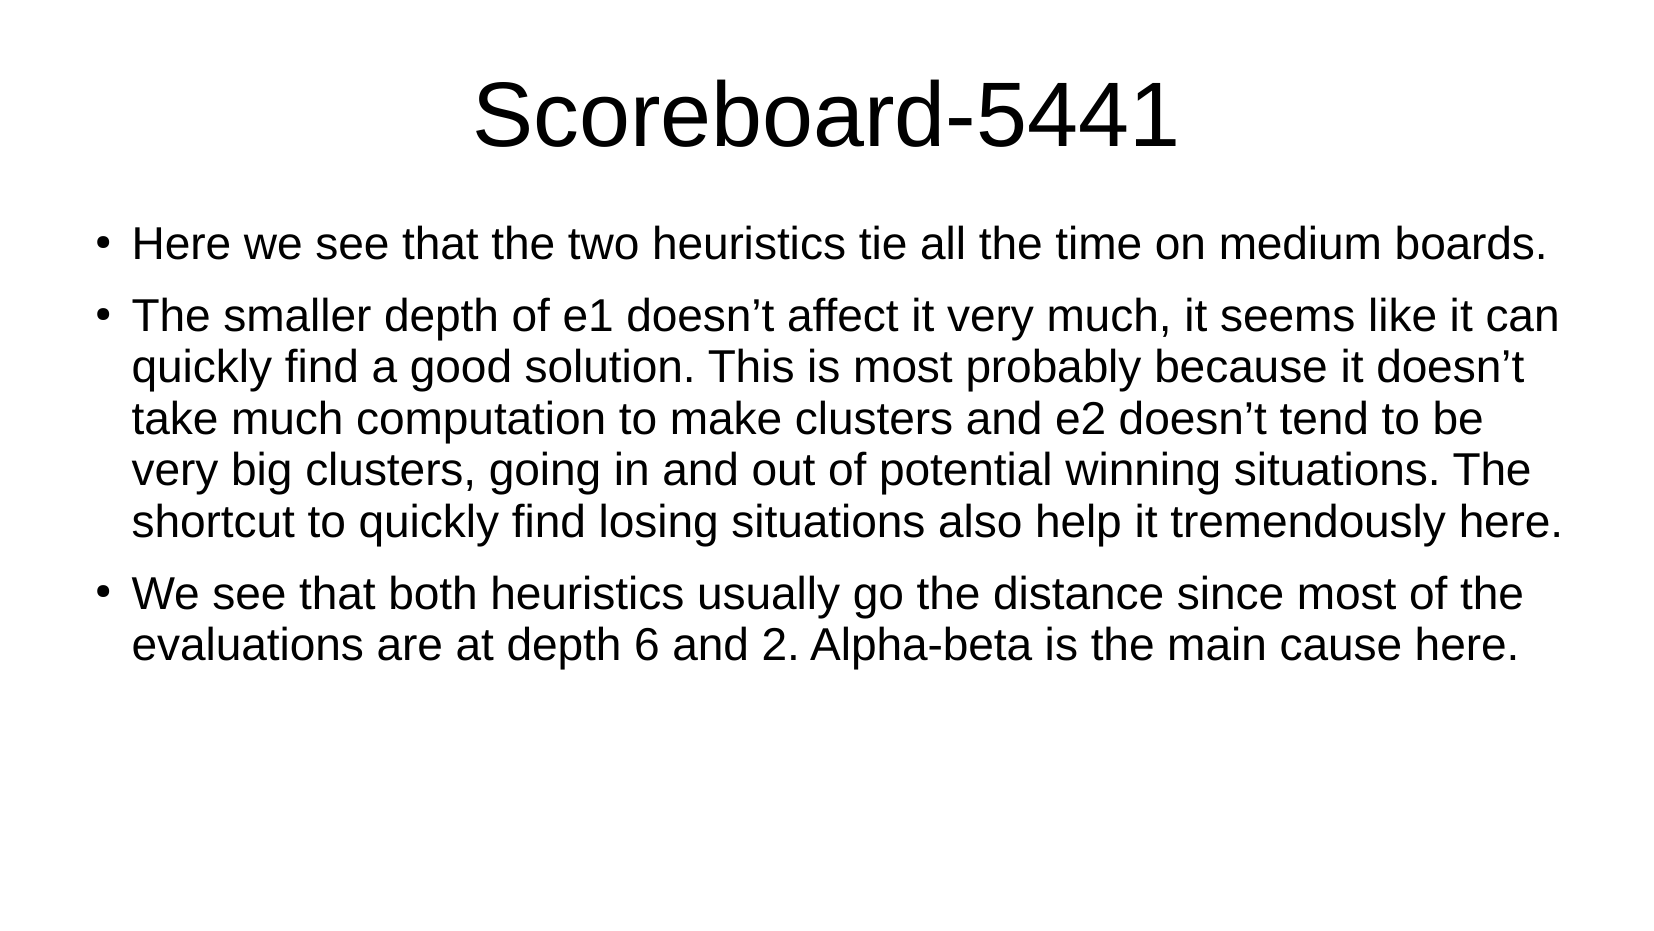

# Scoreboard-5441
Here we see that the two heuristics tie all the time on medium boards.
The smaller depth of e1 doesn’t affect it very much, it seems like it can quickly find a good solution. This is most probably because it doesn’t take much computation to make clusters and e2 doesn’t tend to be very big clusters, going in and out of potential winning situations. The shortcut to quickly find losing situations also help it tremendously here.
We see that both heuristics usually go the distance since most of the evaluations are at depth 6 and 2. Alpha-beta is the main cause here.